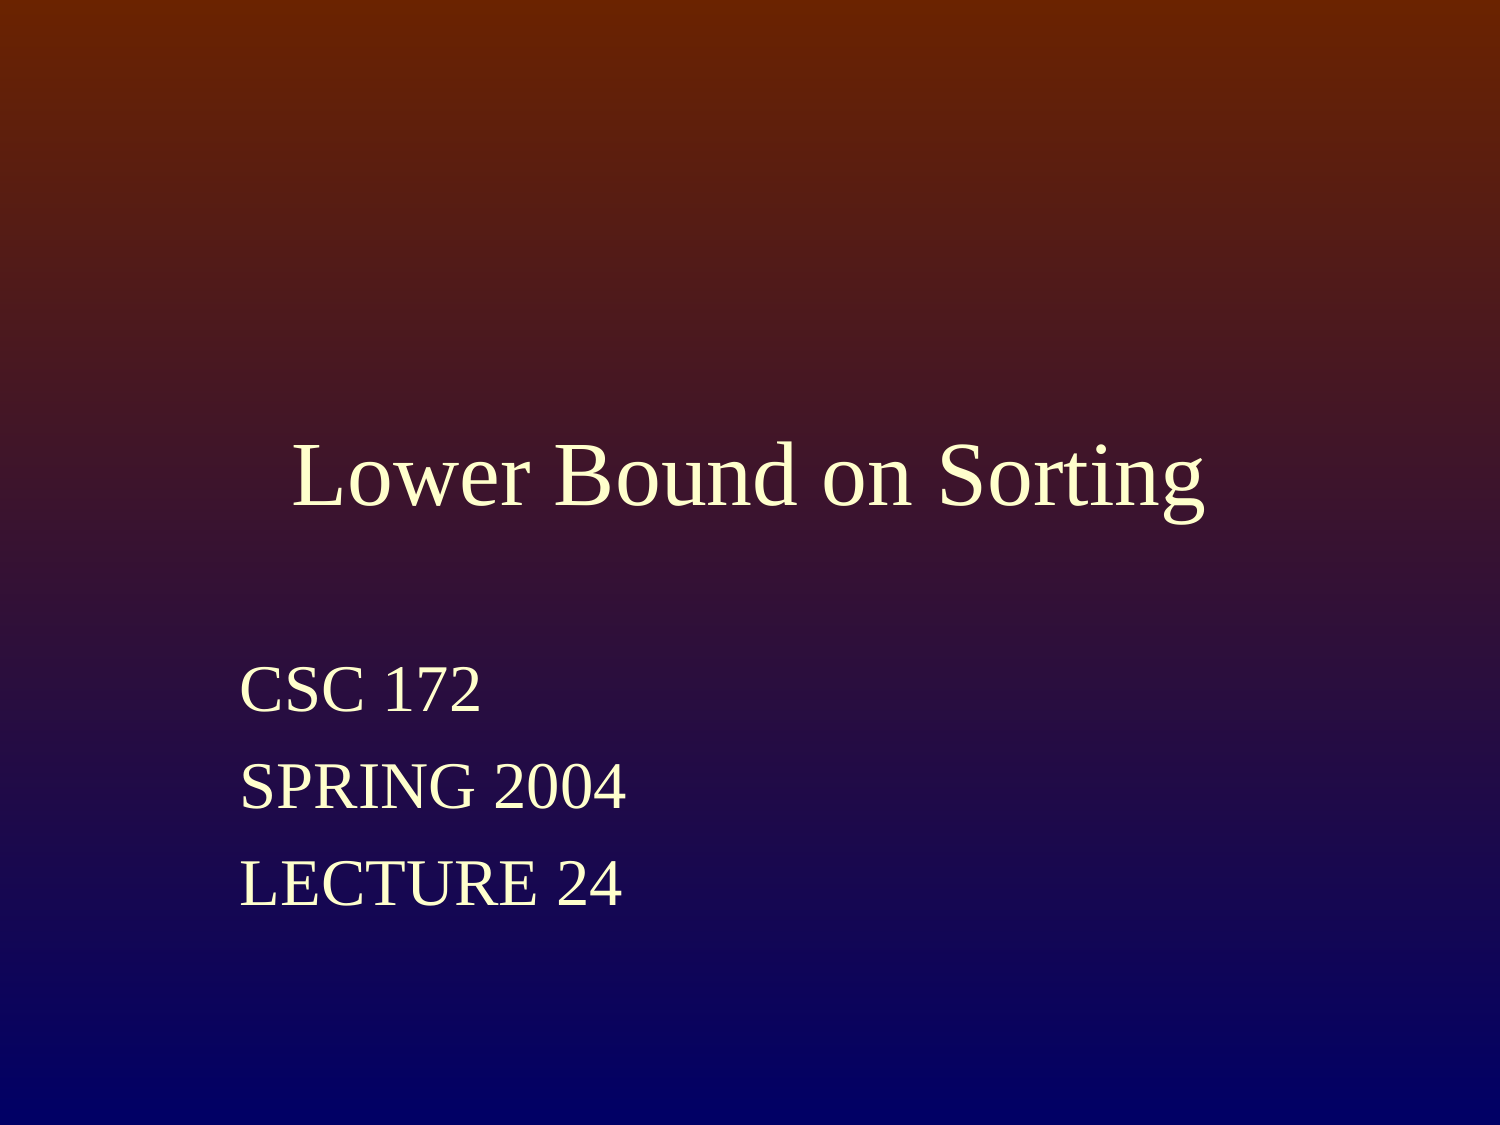

# Lower Bound on Sorting
CSC 172
SPRING 2004
LECTURE 24